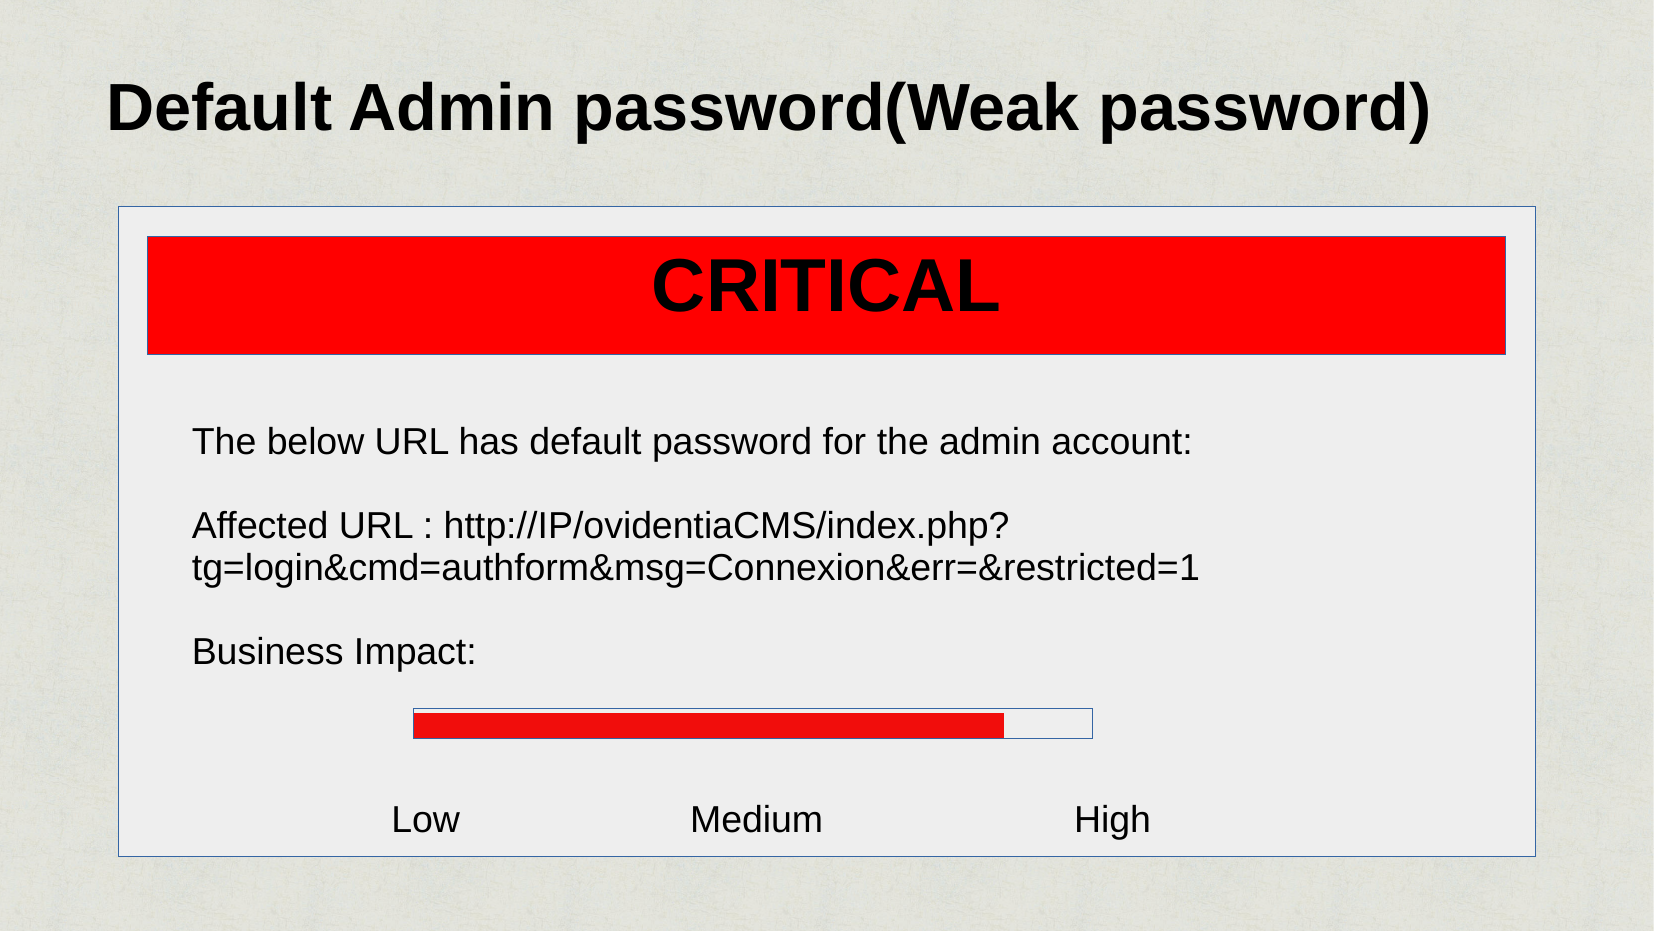

# Default Admin password(Weak password)
CRITICAL
The below URL has default password for the admin account:
Affected URL : http://IP/ovidentiaCMS/index.php?tg=login&cmd=authform&msg=Connexion&err=&restricted=1
Business Impact:
 Low Medium High